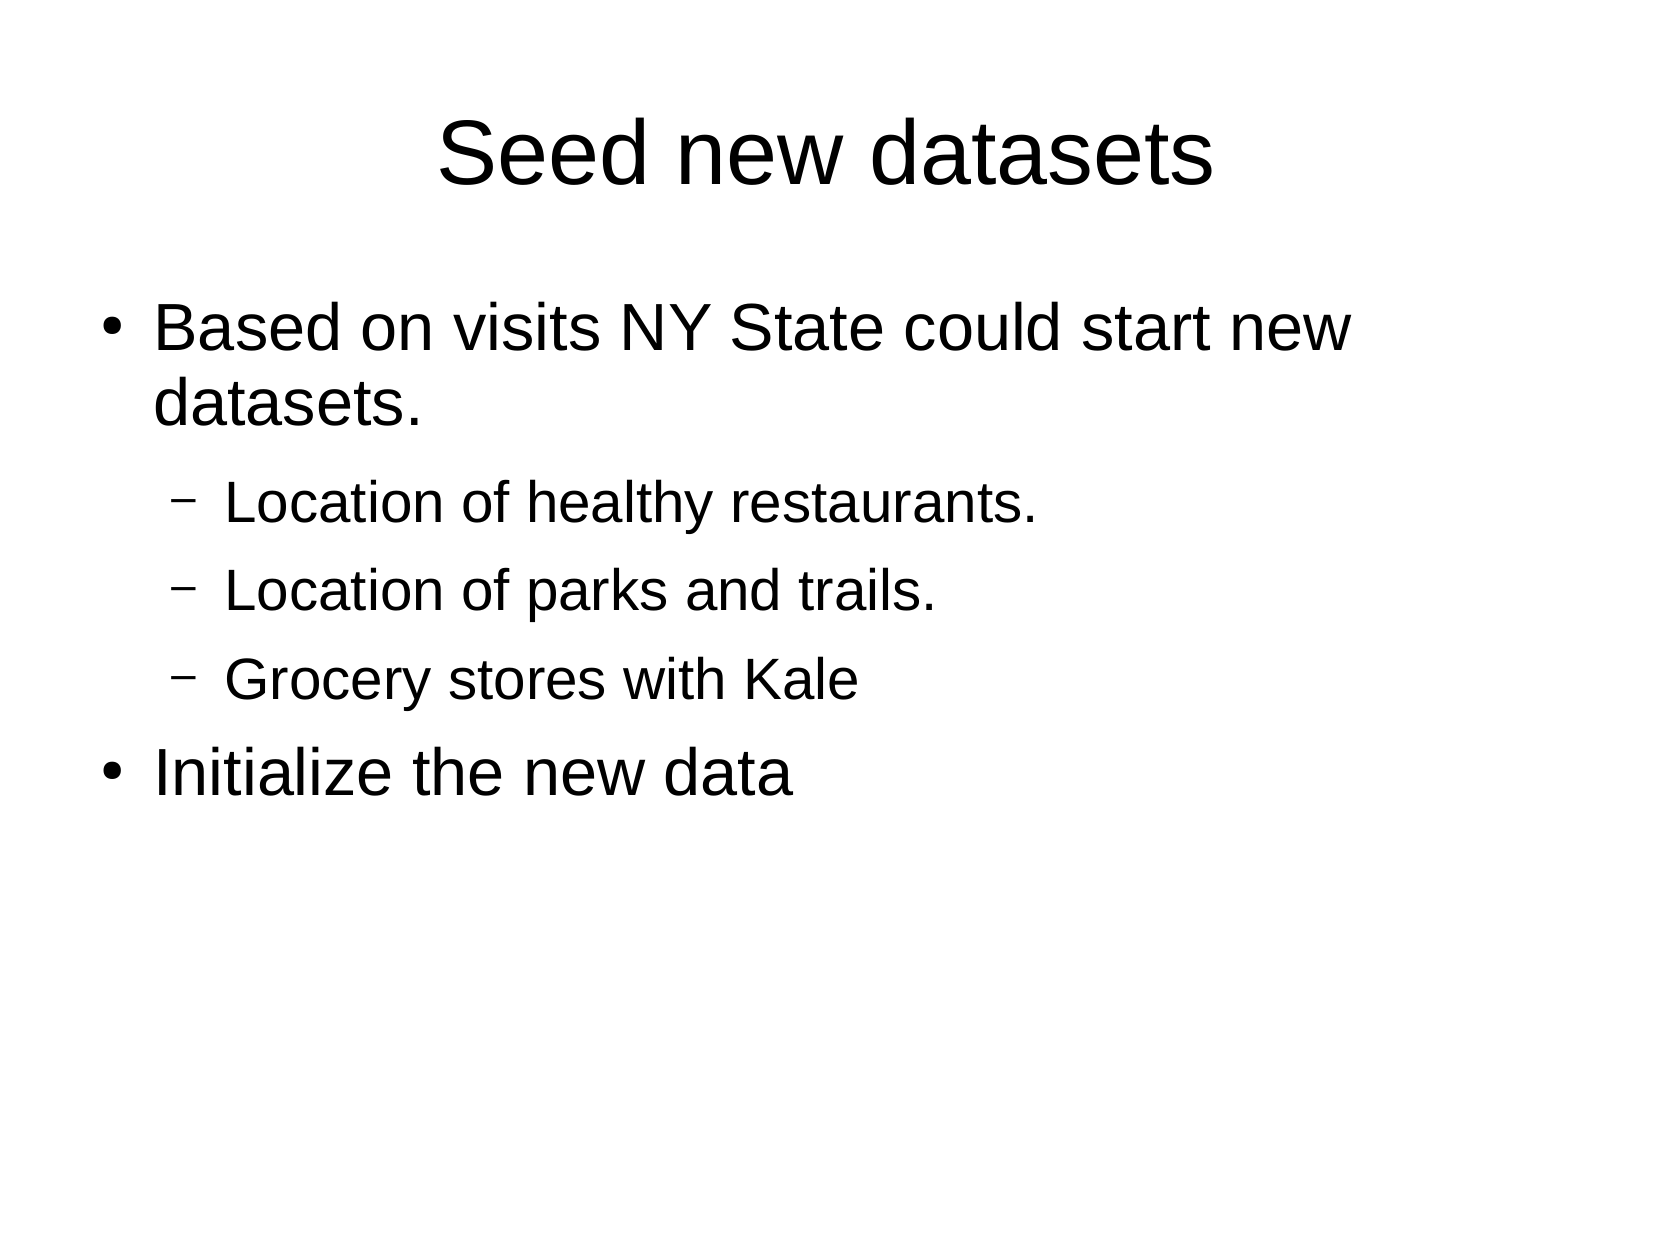

# Seed new datasets
Based on visits NY State could start new datasets.
Location of healthy restaurants.
Location of parks and trails.
Grocery stores with Kale
Initialize the new data